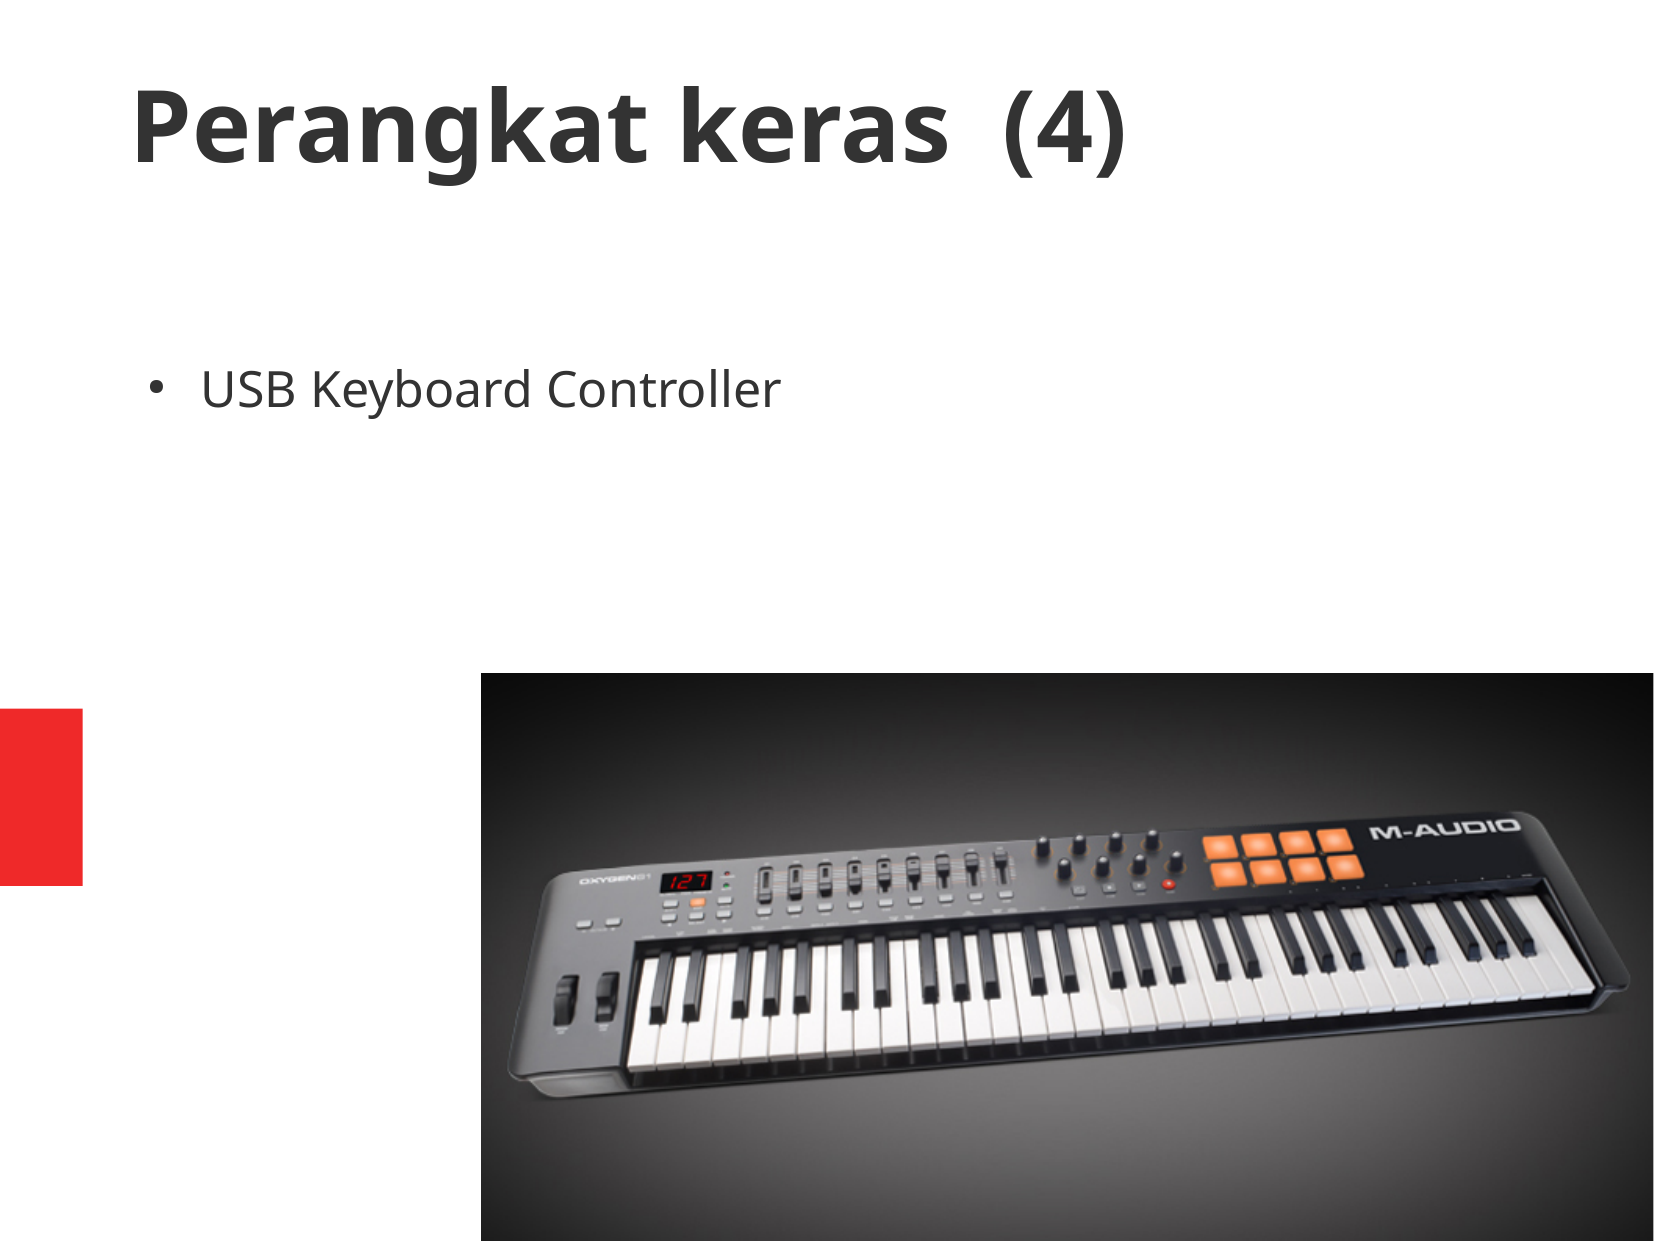

# Perangkat keras (4)
USB Keyboard Controller